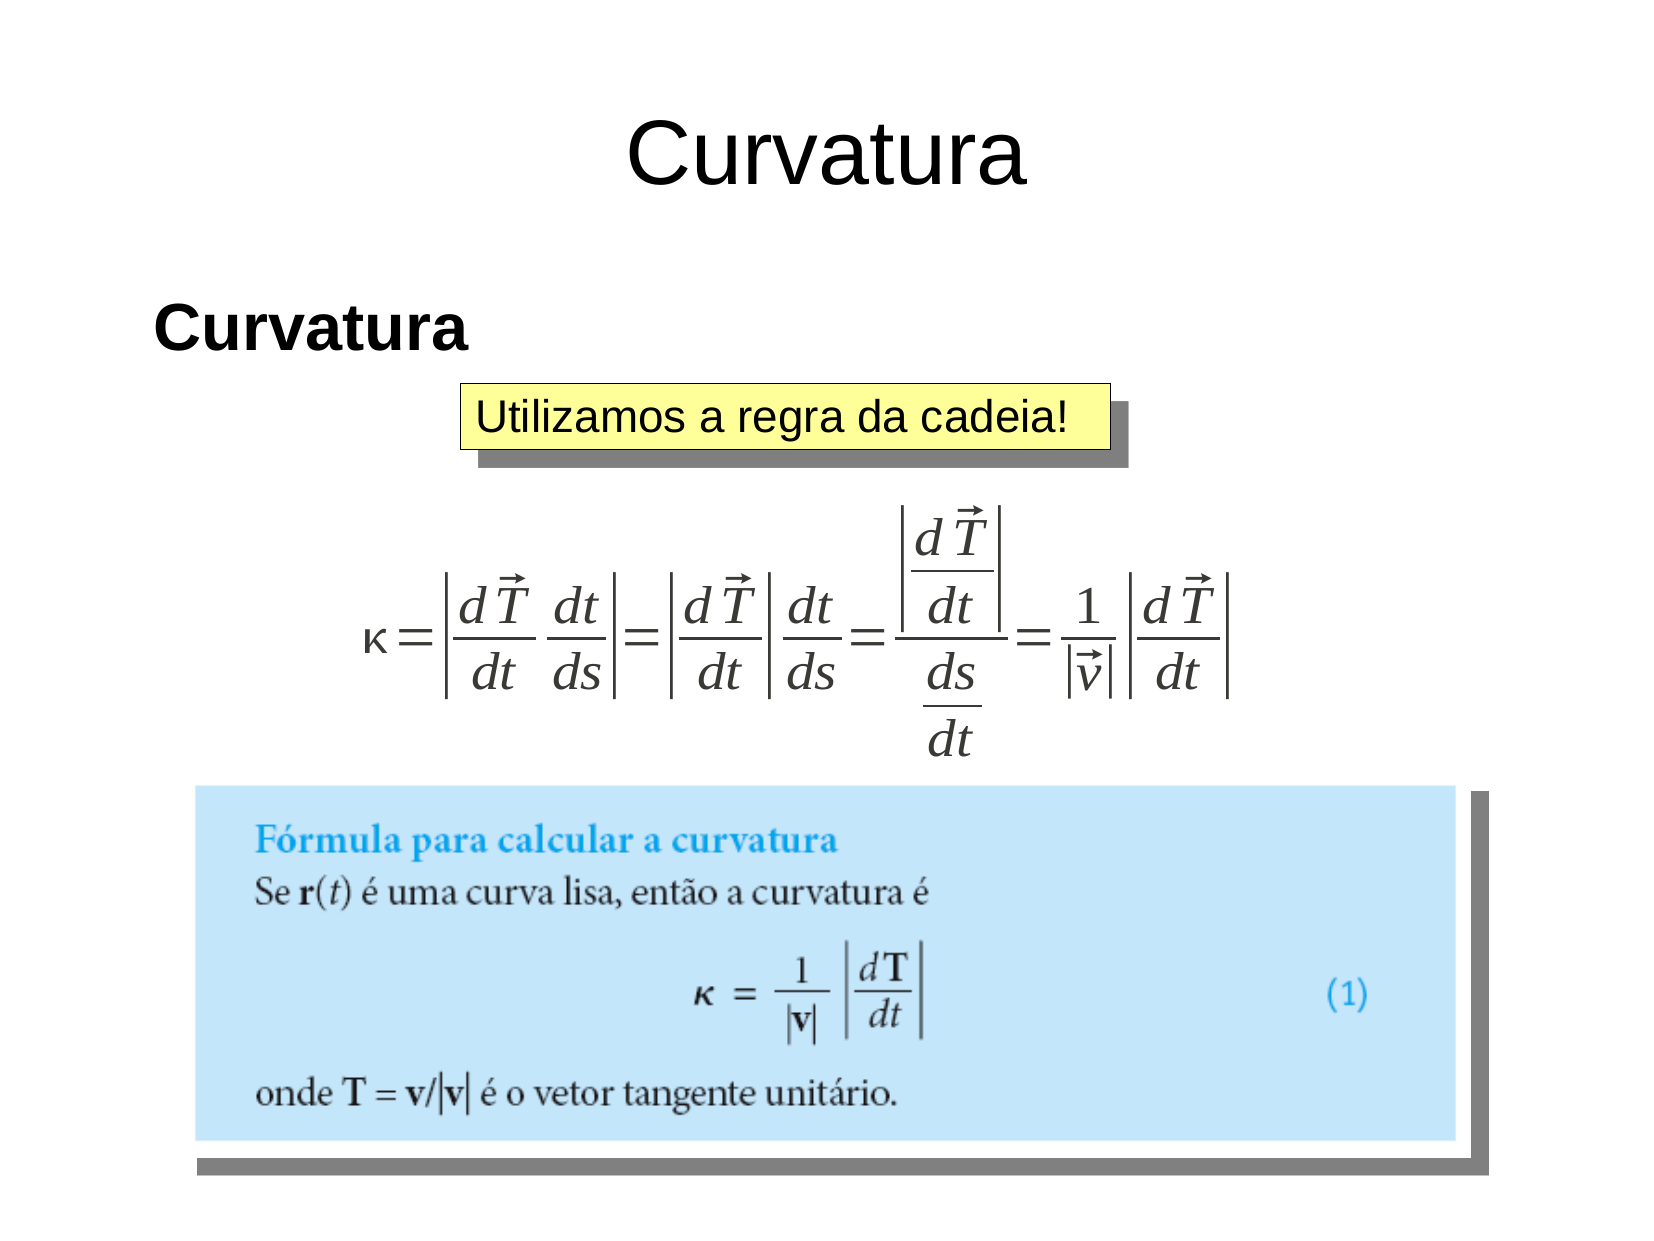

# Curvatura
Curvatura
Utilizamos a regra da cadeia!